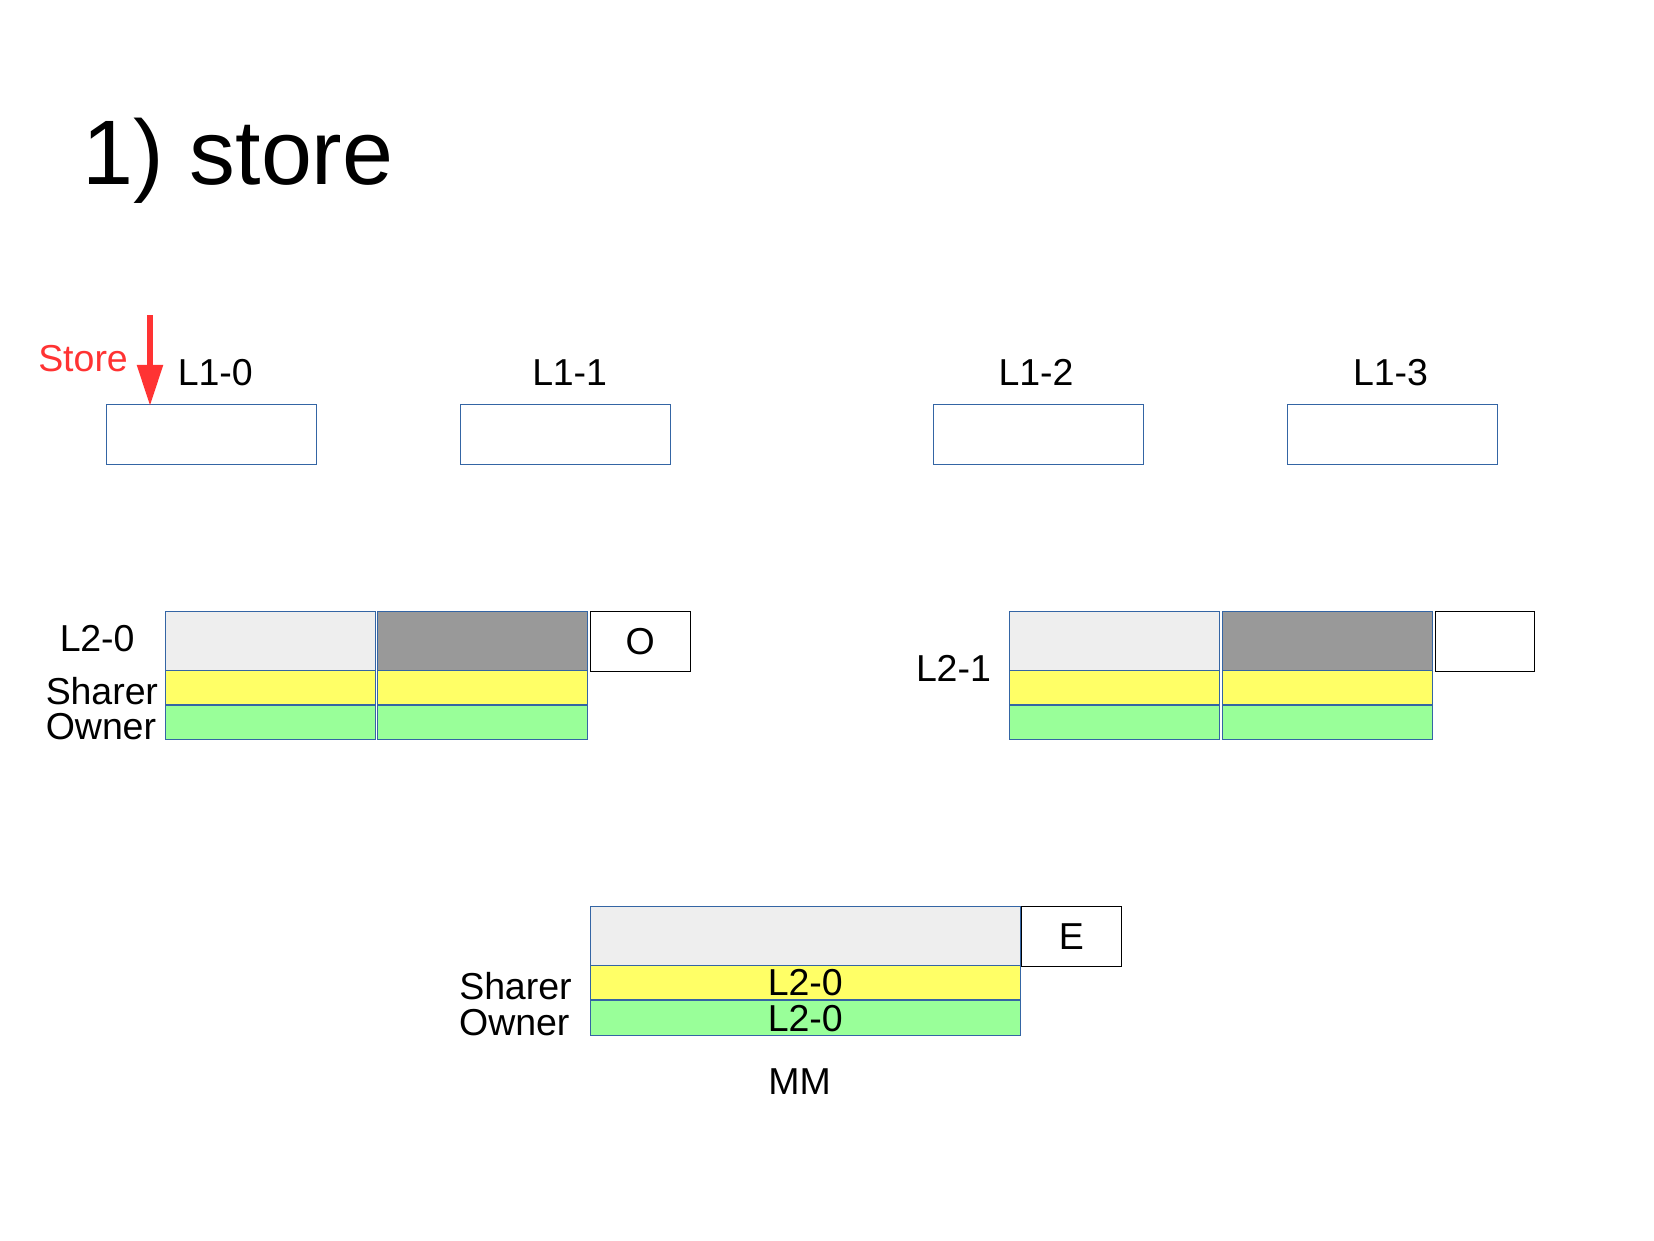

# 1) store
Store
L1-0
L1-1
L1-2
L1-3
L2-0
O
L2-1
Sharer
Owner
E
Sharer
L2-0
Owner
L2-0
MM